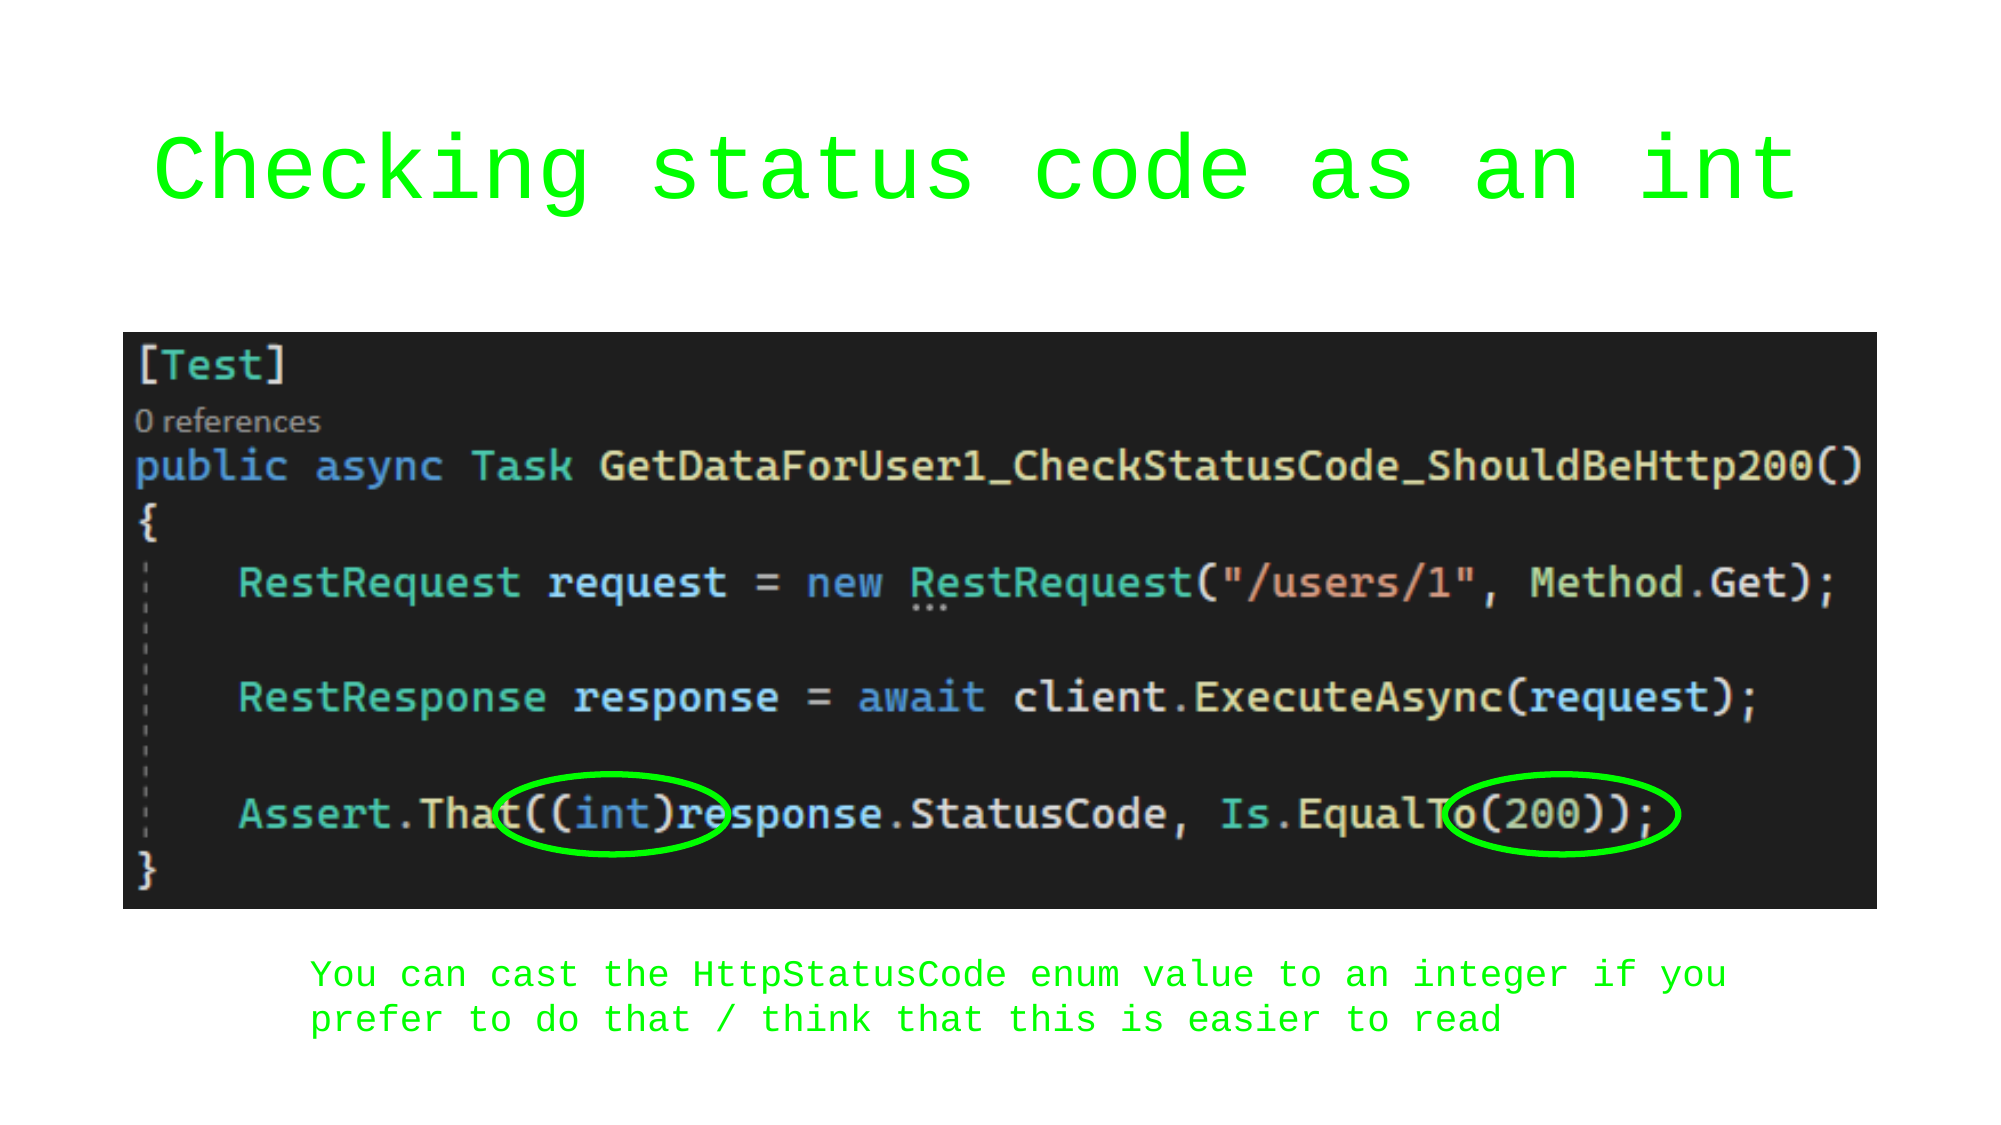

# Checking status code as an int
You can cast the HttpStatusCode enum value to an integer if you prefer to do that / think that this is easier to read